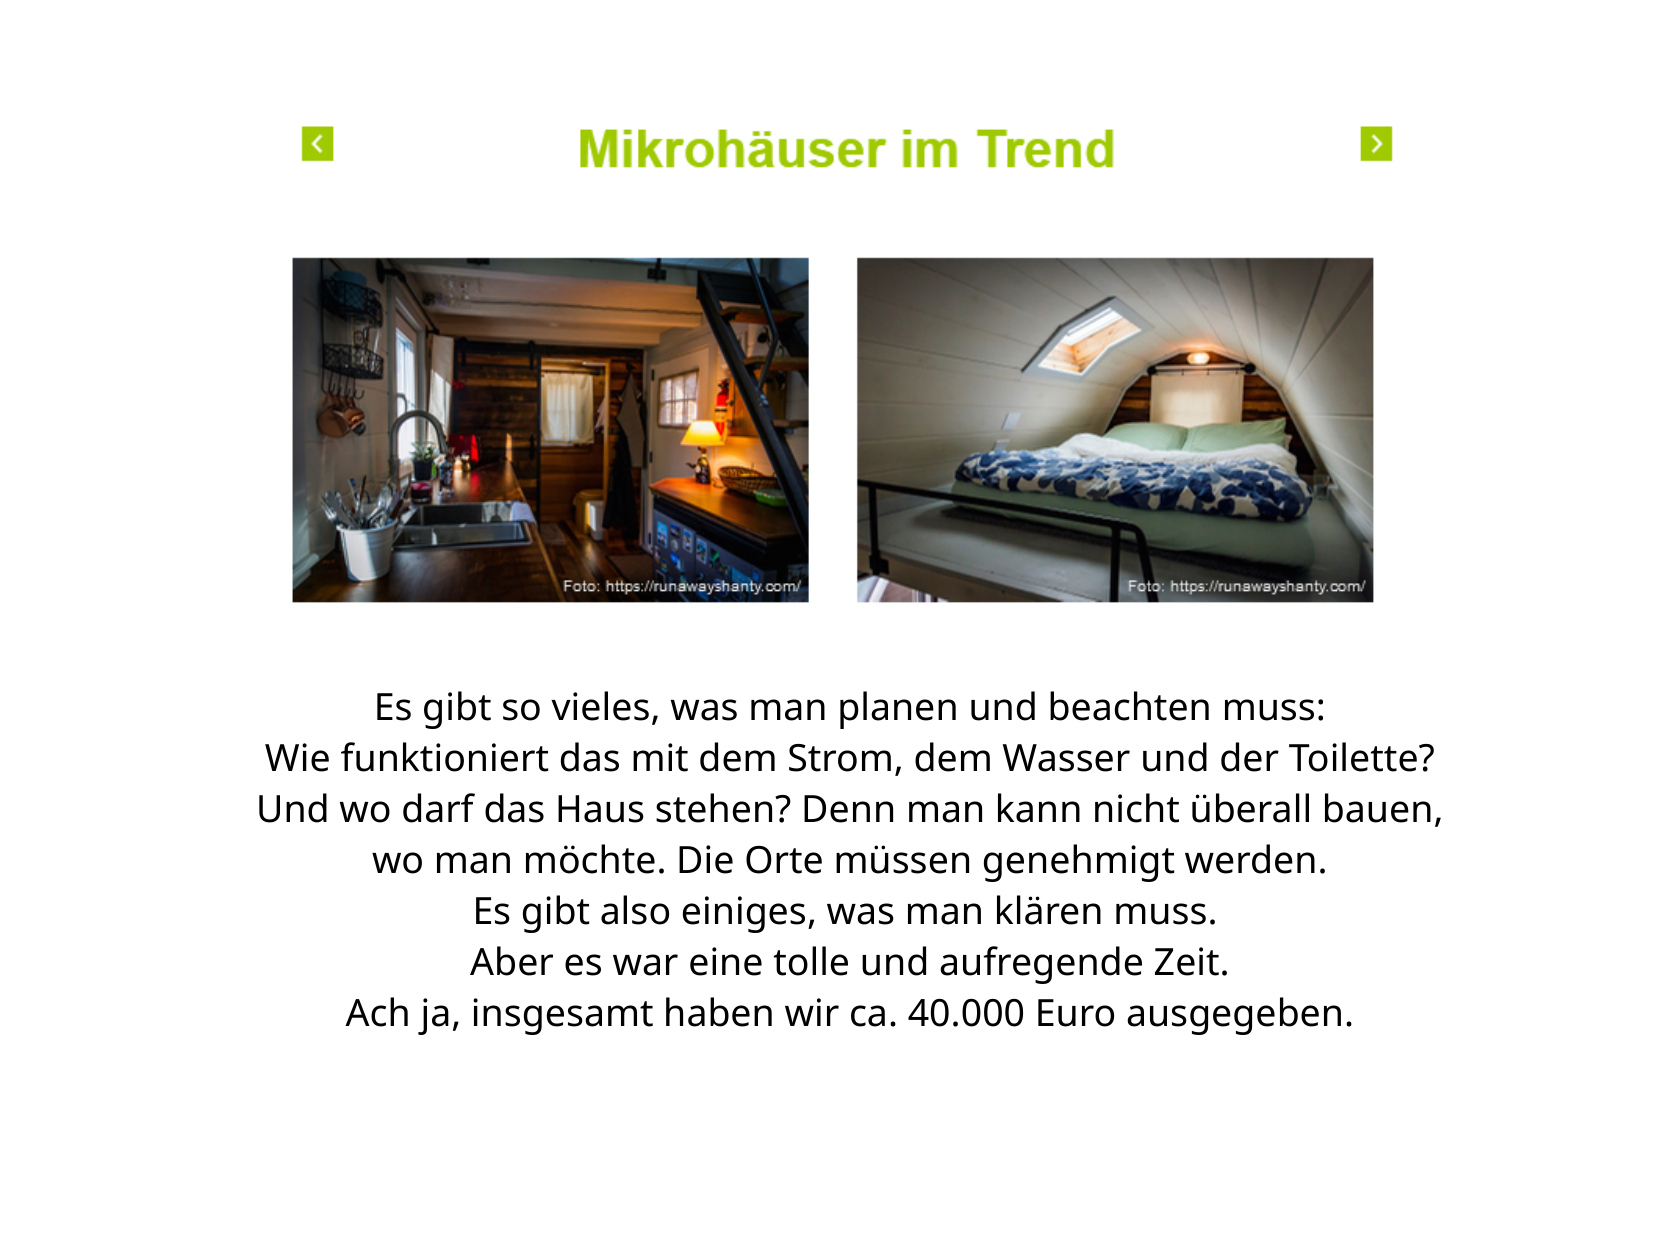

#
Es gibt so vieles, was man planen und beachten muss:
Wie funktioniert das mit dem Strom, dem Wasser und der Toilette?
Und wo darf das Haus stehen? Denn man kann nicht überall bauen,
wo man möchte. Die Orte müssen genehmigt werden.
Es gibt also einiges, was man klären muss.
Aber es war eine tolle und aufregende Zeit.
Ach ja, insgesamt haben wir ca. 40.000 Euro ausgegeben.